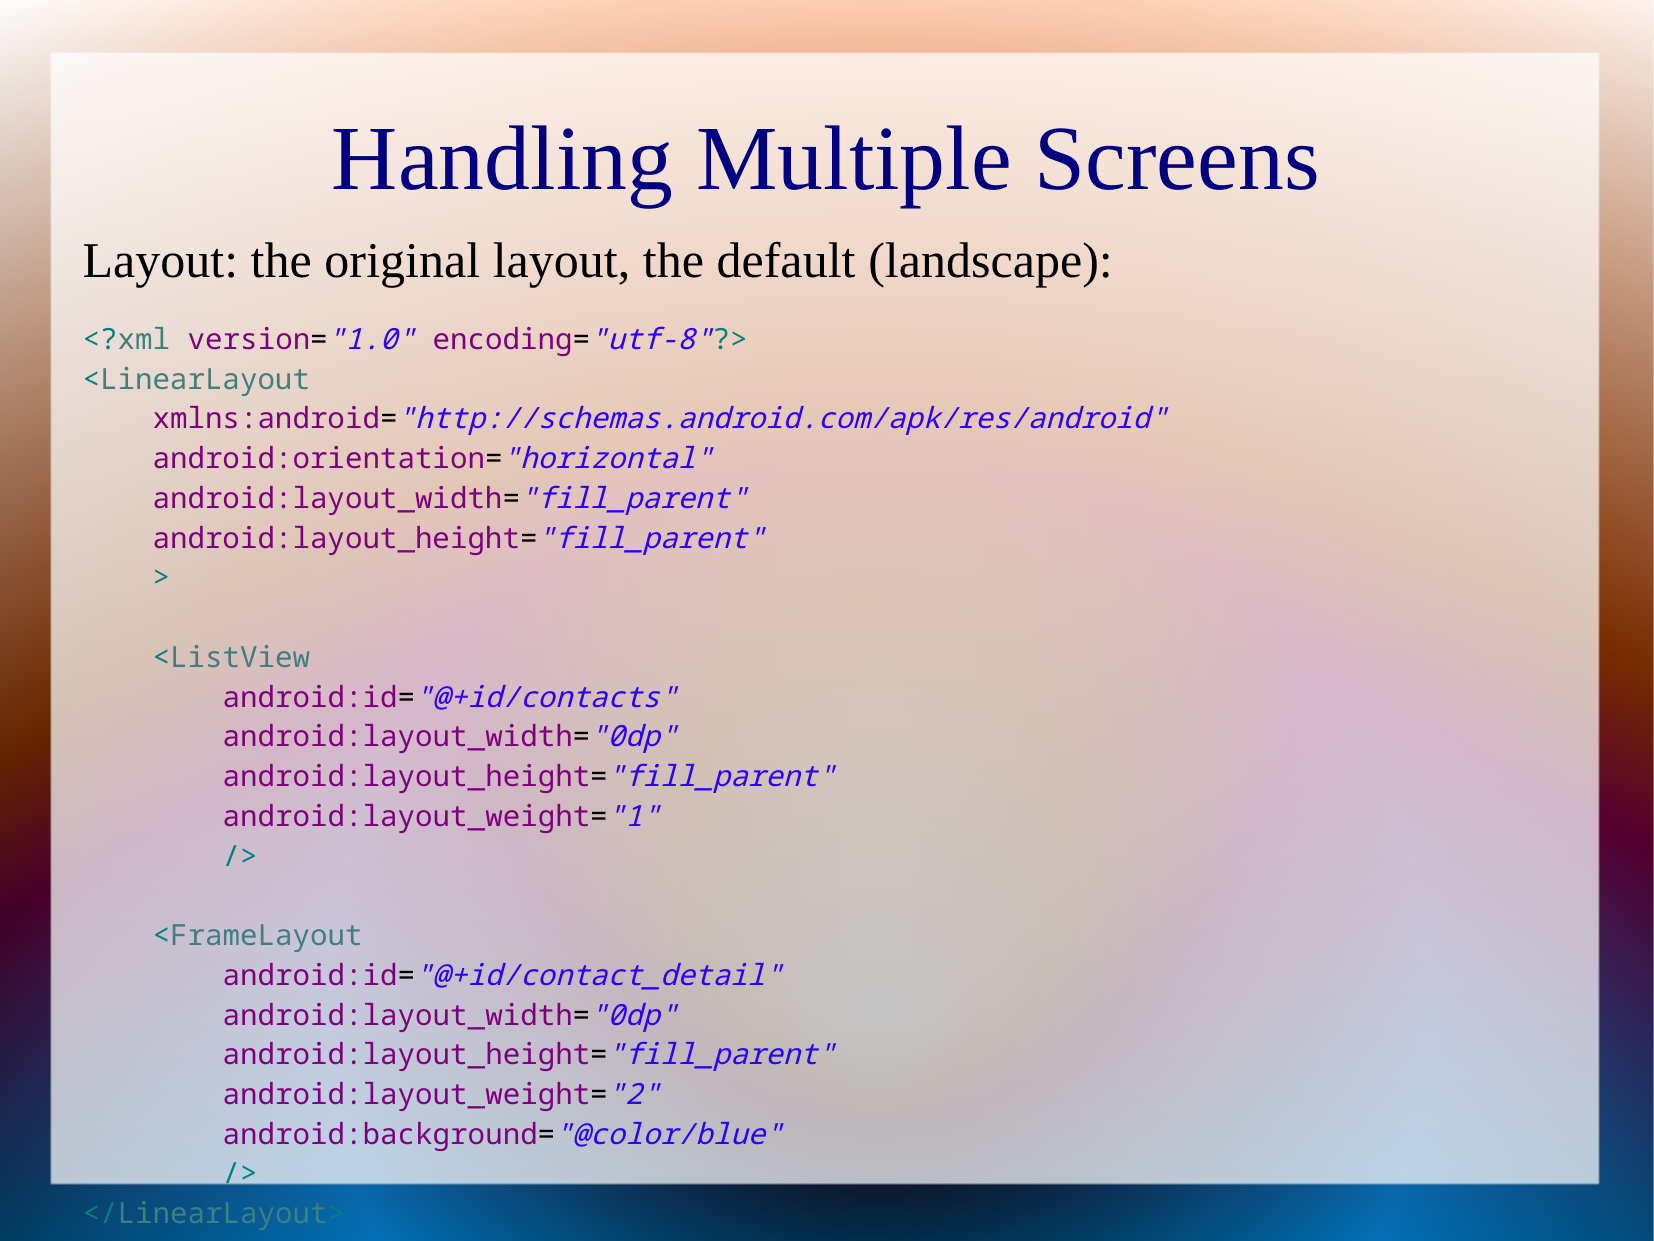

# Handling Multiple Screens
Layout: the original layout, the default (landscape):
<?xml version="1.0" encoding="utf-8"?>
<LinearLayout
 xmlns:android="http://schemas.android.com/apk/res/android"
 android:orientation="horizontal"
 android:layout_width="fill_parent"
 android:layout_height="fill_parent"
 >
 <ListView
 android:id="@+id/contacts"
 android:layout_width="0dp"
 android:layout_height="fill_parent"
 android:layout_weight="1"
 />
 <FrameLayout
 android:id="@+id/contact_detail"
 android:layout_width="0dp"
 android:layout_height="fill_parent"
 android:layout_weight="2"
 android:background="@color/blue"
 />
</LinearLayout>